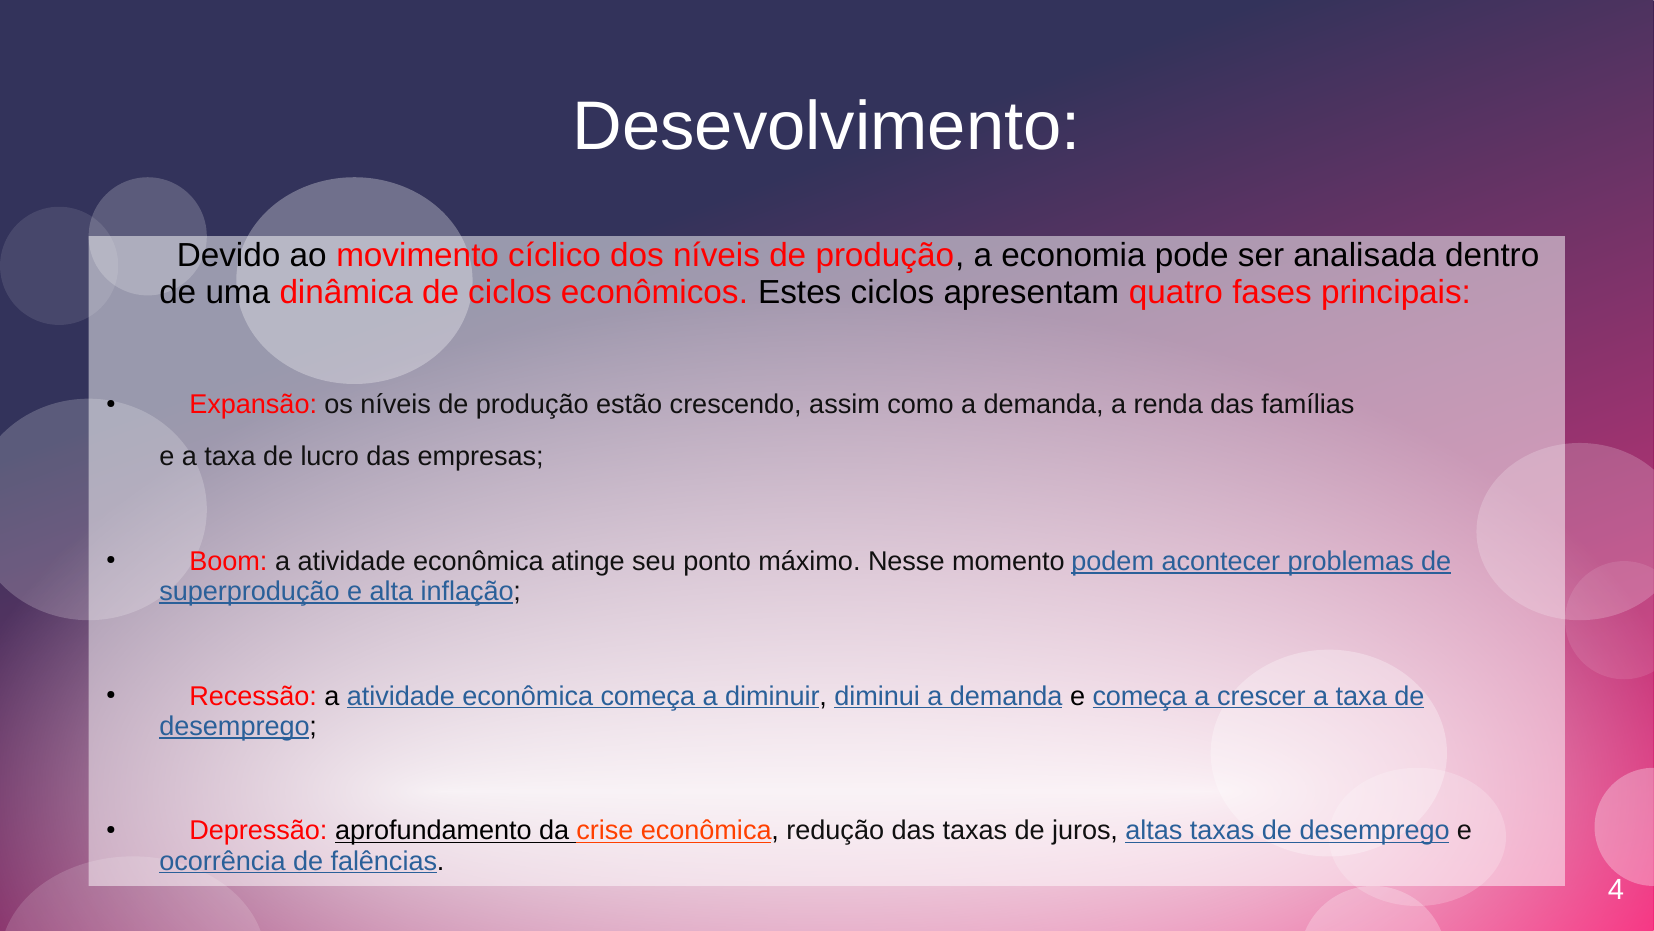

# Desevolvimento:
 Devido ao movimento cíclico dos níveis de produção, a economia pode ser analisada dentro de uma dinâmica de ciclos econômicos. Estes ciclos apresentam quatro fases principais:
 Expansão: os níveis de produção estão crescendo, assim como a demanda, a renda das famílias
e a taxa de lucro das empresas;
 Boom: a atividade econômica atinge seu ponto máximo. Nesse momento podem acontecer problemas de superprodução e alta inflação;
 Recessão: a atividade econômica começa a diminuir, diminui a demanda e começa a crescer a taxa de desemprego;
 Depressão: aprofundamento da crise econômica, redução das taxas de juros, altas taxas de desemprego e ocorrência de falências.